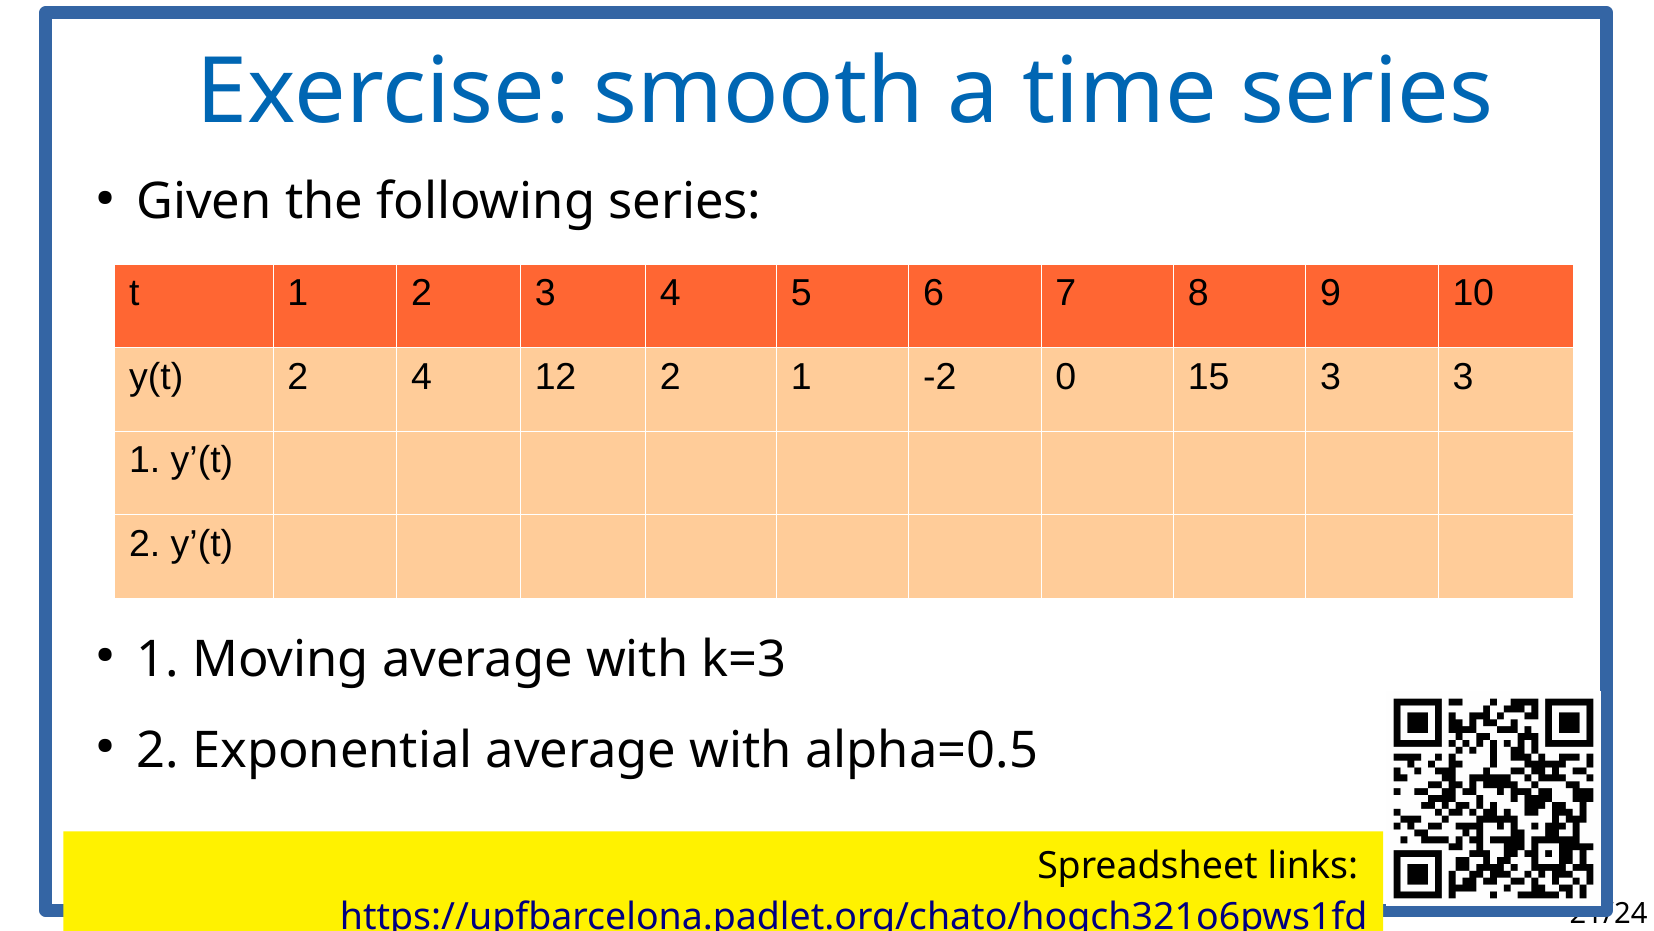

# Exercise: smooth a time series
Given the following series:
1. Moving average with k=3
2. Exponential average with alpha=0.5
| t | 1 | 2 | 3 | 4 | 5 | 6 | 7 | 8 | 9 | 10 |
| --- | --- | --- | --- | --- | --- | --- | --- | --- | --- | --- |
| y(t) | 2 | 4 | 12 | 2 | 1 | -2 | 0 | 15 | 3 | 3 |
| 1. y’(t) | | | | | | | | | | |
| 2. y’(t) | | | | | | | | | | |
Spreadsheet links: https://upfbarcelona.padlet.org/chato/hogch321o6pws1fd
21